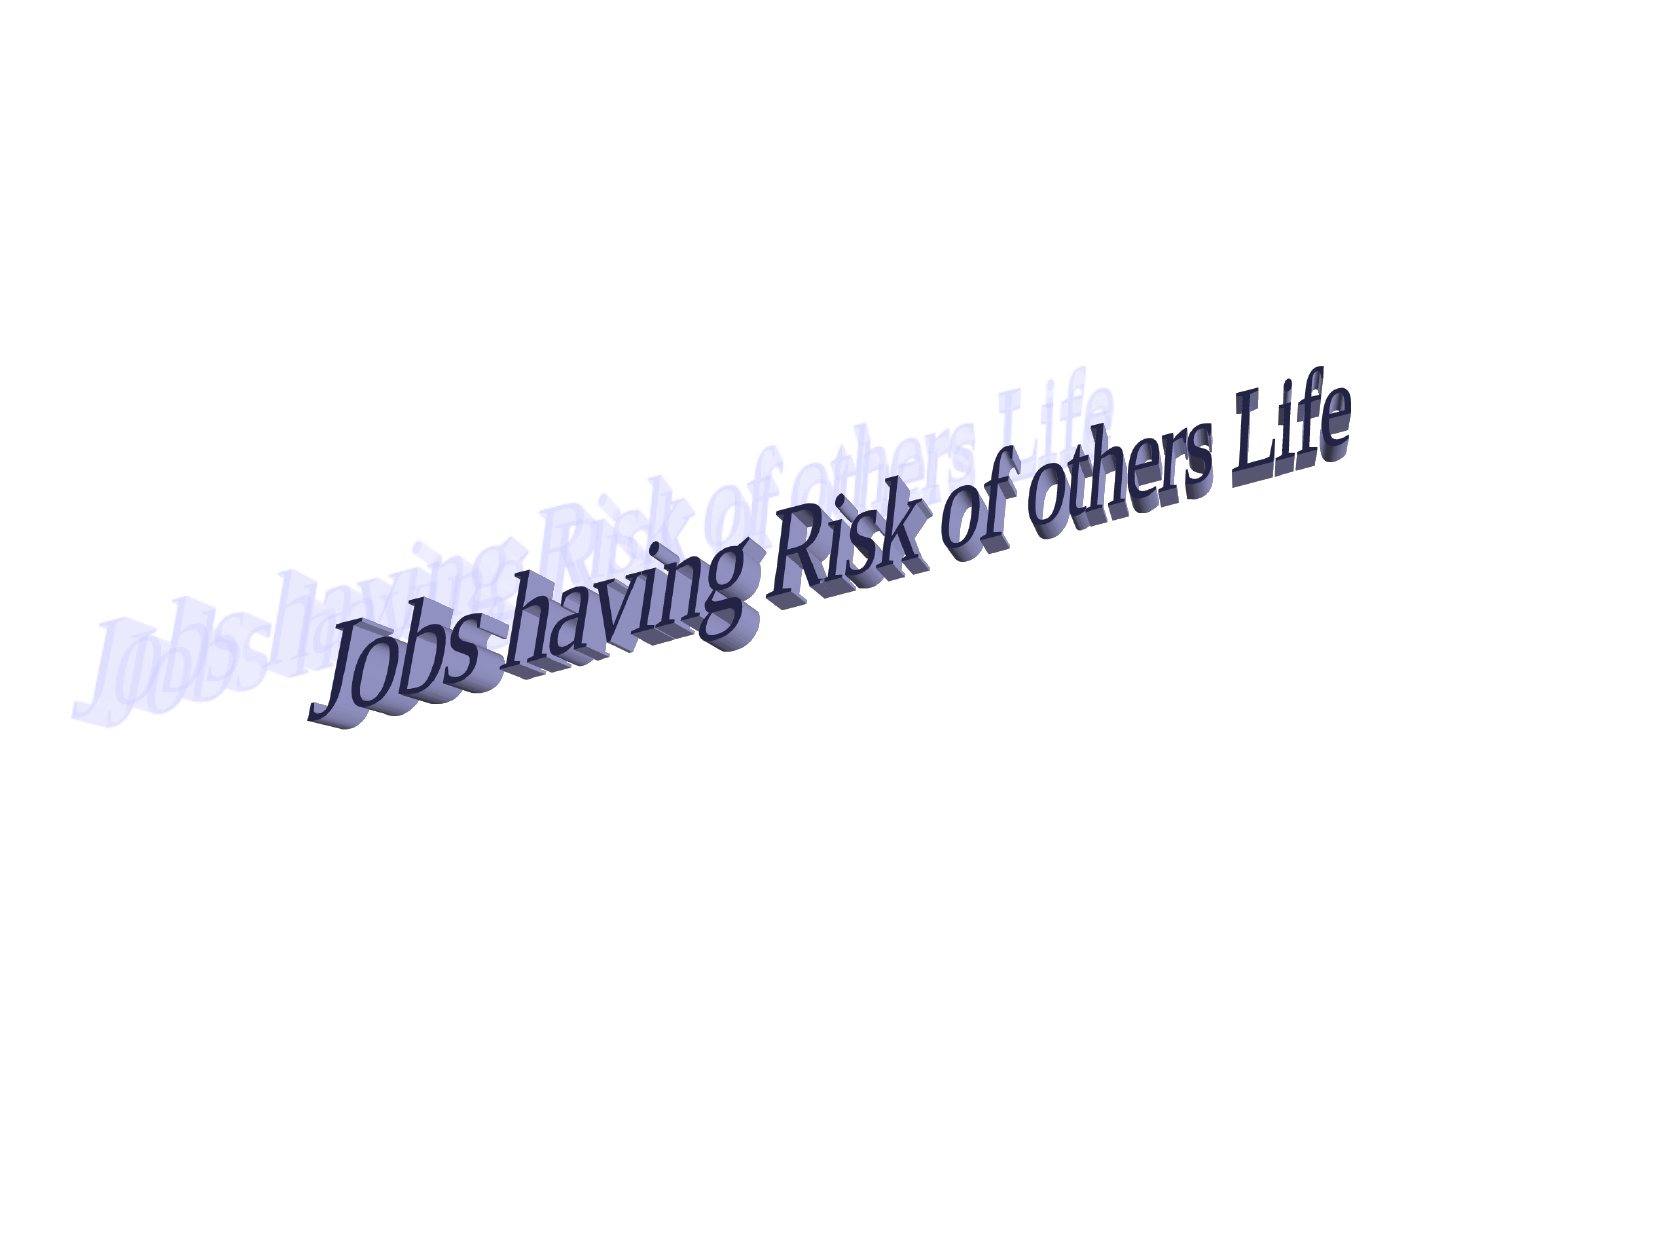

#
Jobs having Risk of others Life